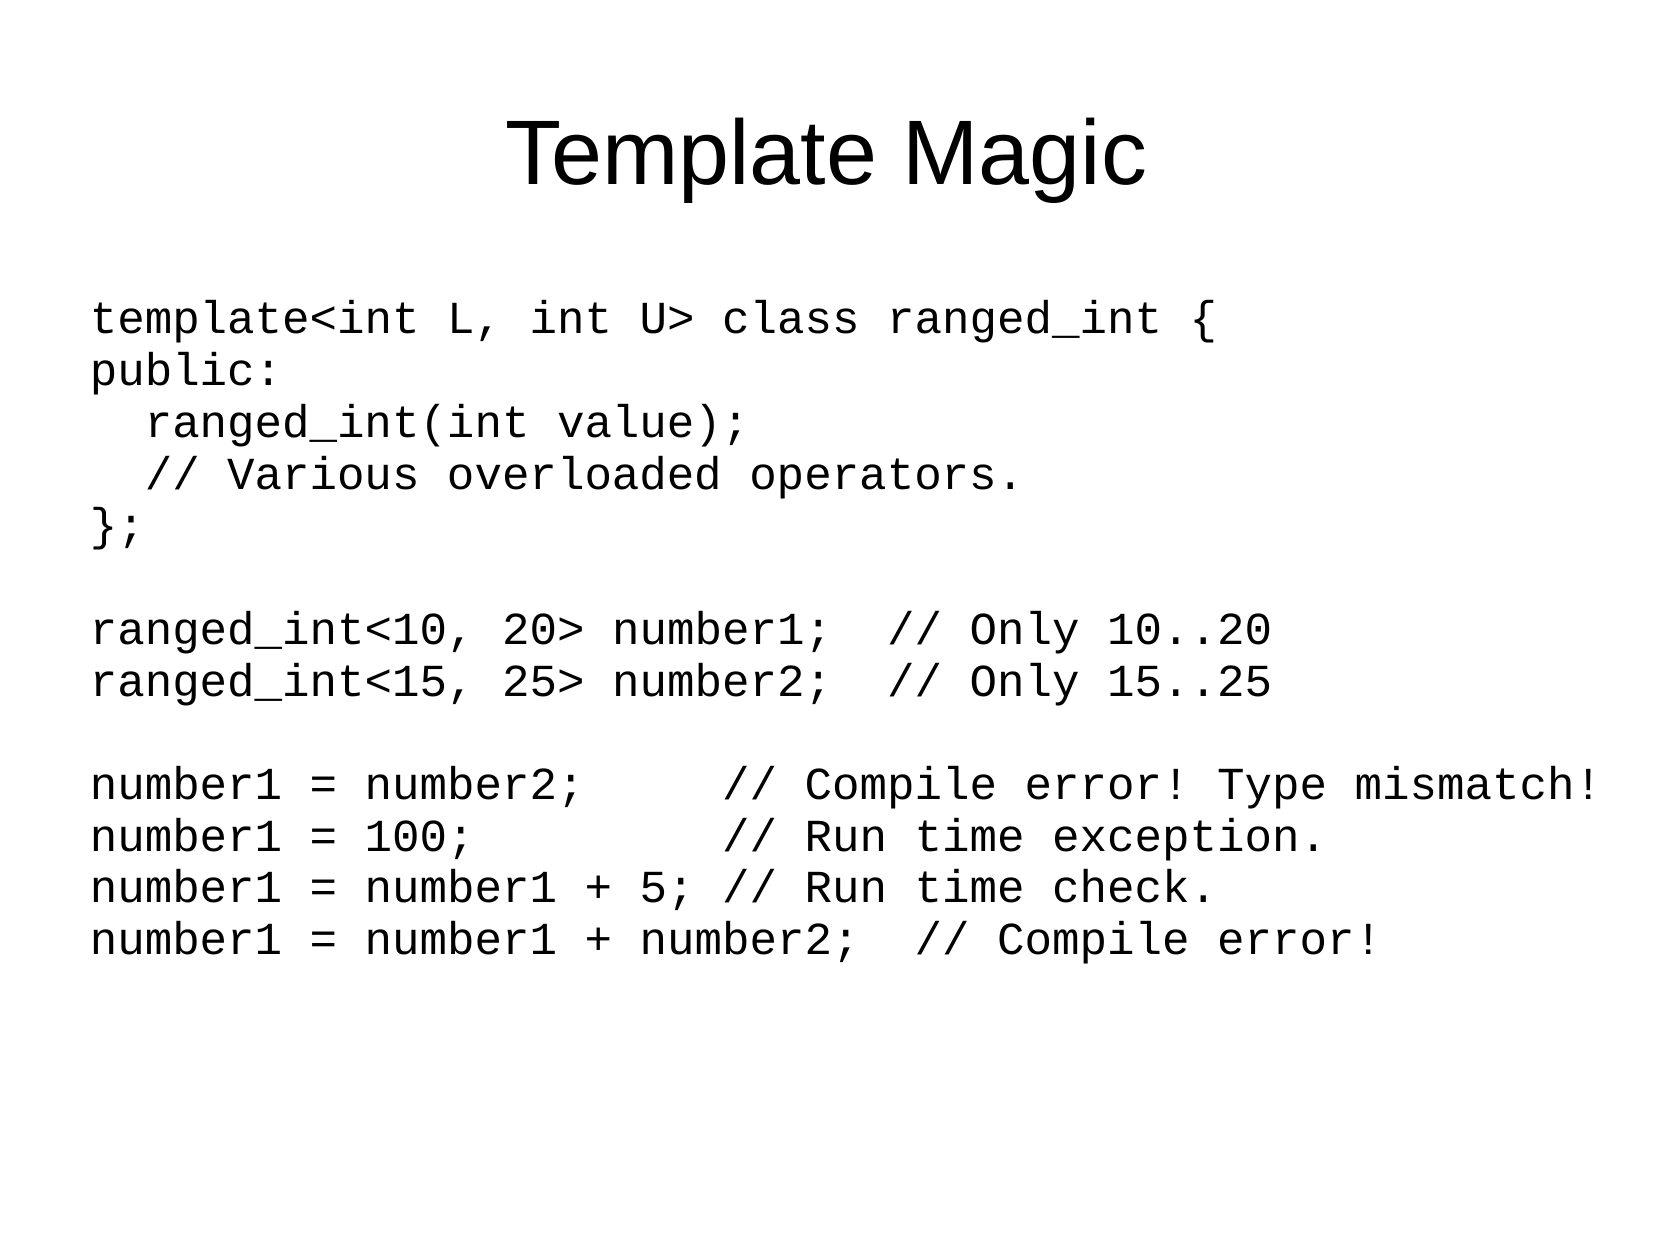

# Template Magic
template<int L, int U> class ranged_int {
public:
 ranged_int(int value);
 // Various overloaded operators.
};
ranged_int<10, 20> number1; // Only 10..20
ranged_int<15, 25> number2; // Only 15..25
number1 = number2; // Compile error! Type mismatch!
number1 = 100; // Run time exception.
number1 = number1 + 5; // Run time check.
number1 = number1 + number2; // Compile error!